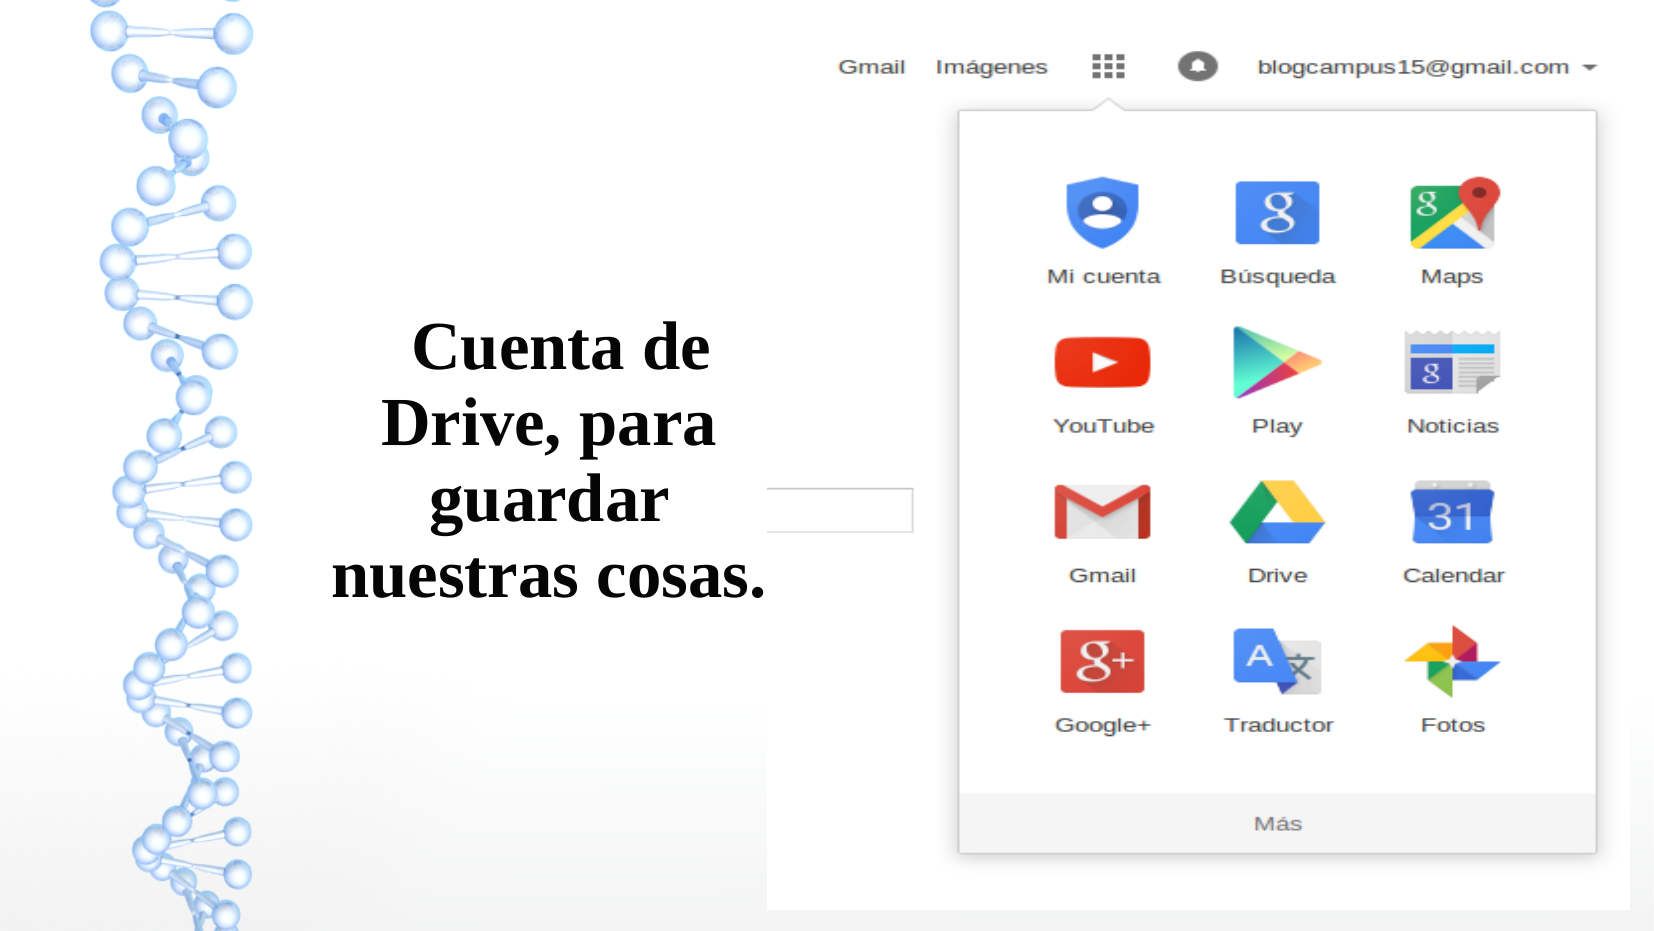

# Cuenta de Drive, para guardar nuestras cosas.
4